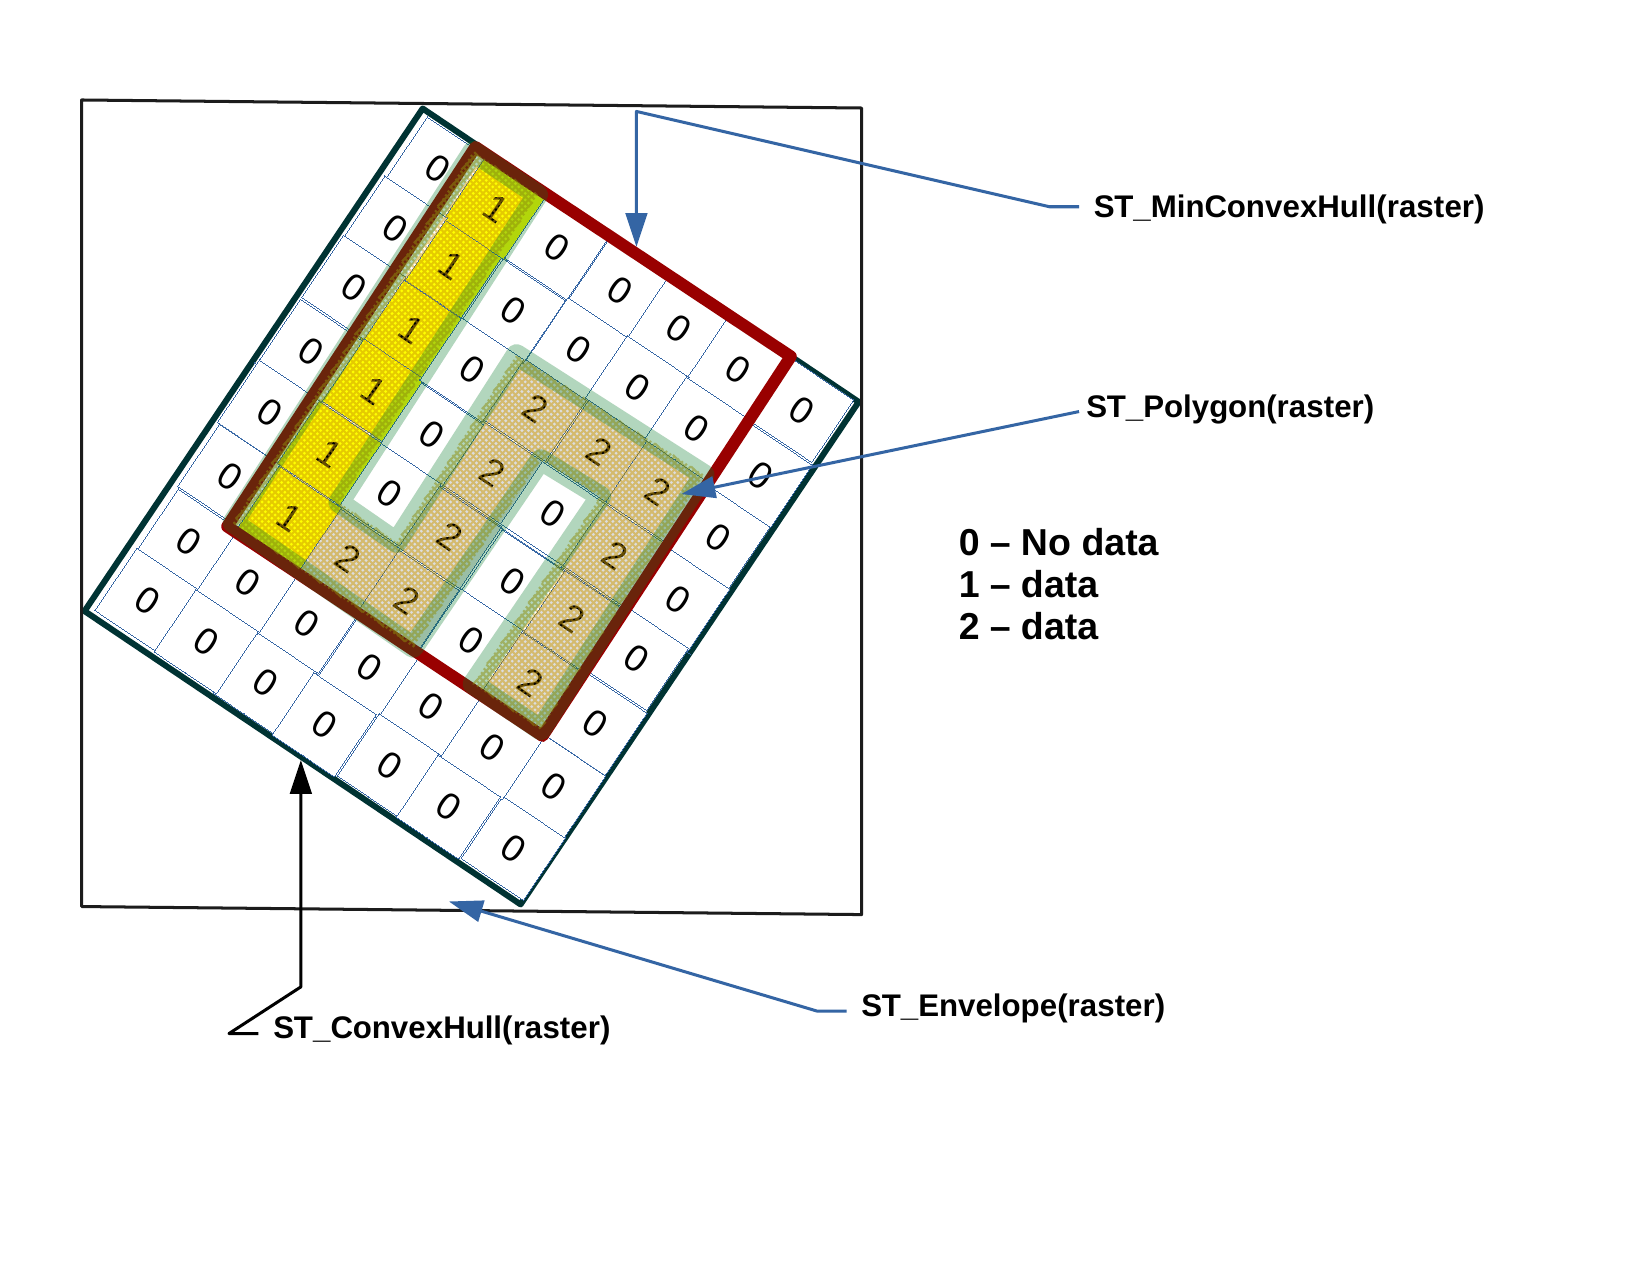

0
1
ST_MinConvexHull(raster)
0
0
1
0
0
0
0
1
0
0
0
0
0
1
2
0
0
ST_Polygon(raster)
0
0
2
1
2
0
0
2
0
0
1
2
0
0
0 – No data
1 – data
2 – data
2
2
0
0
0
0
2
2
0
0
0
0
0
2
0
0
0
0
0
0
0
0
0
ST_Envelope(raster)
ST_ConvexHull(raster)